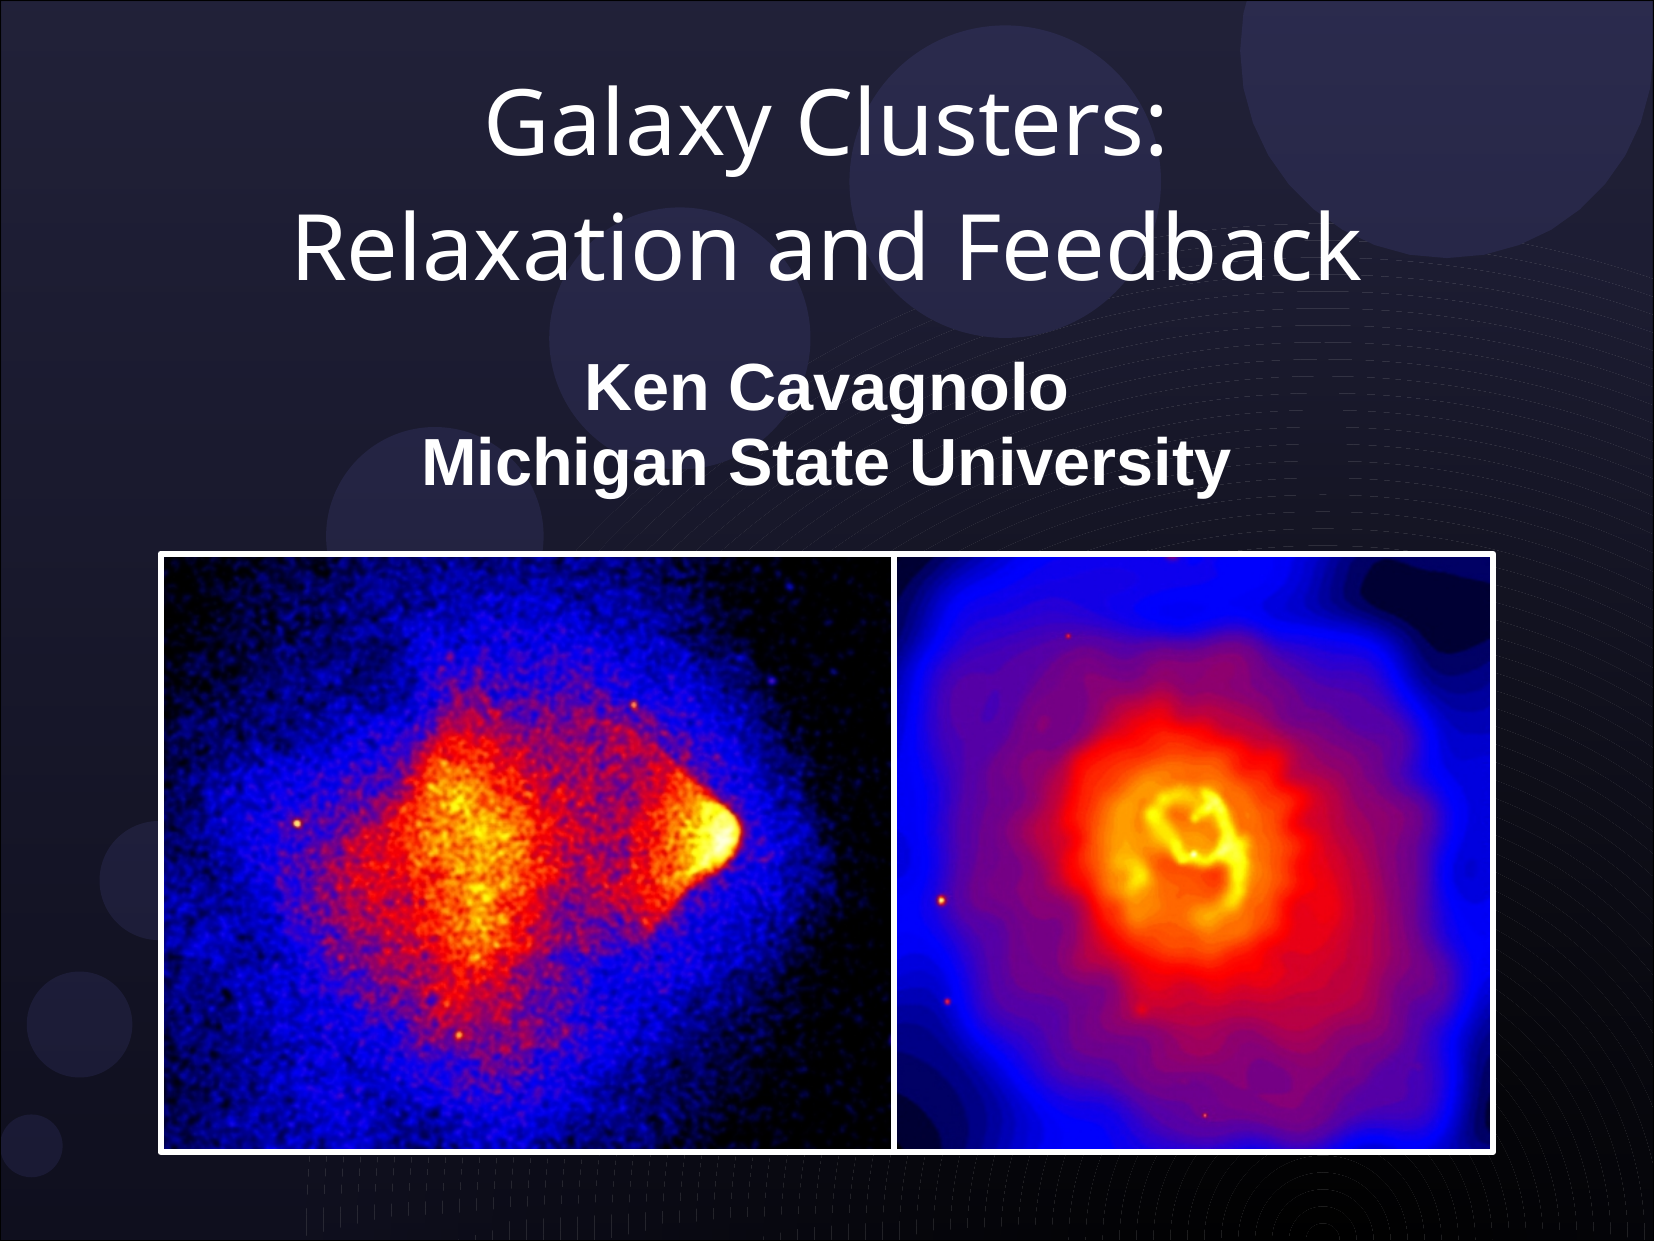

# Galaxy Clusters: Relaxation and Feedback
Ken Cavagnolo
Michigan State University